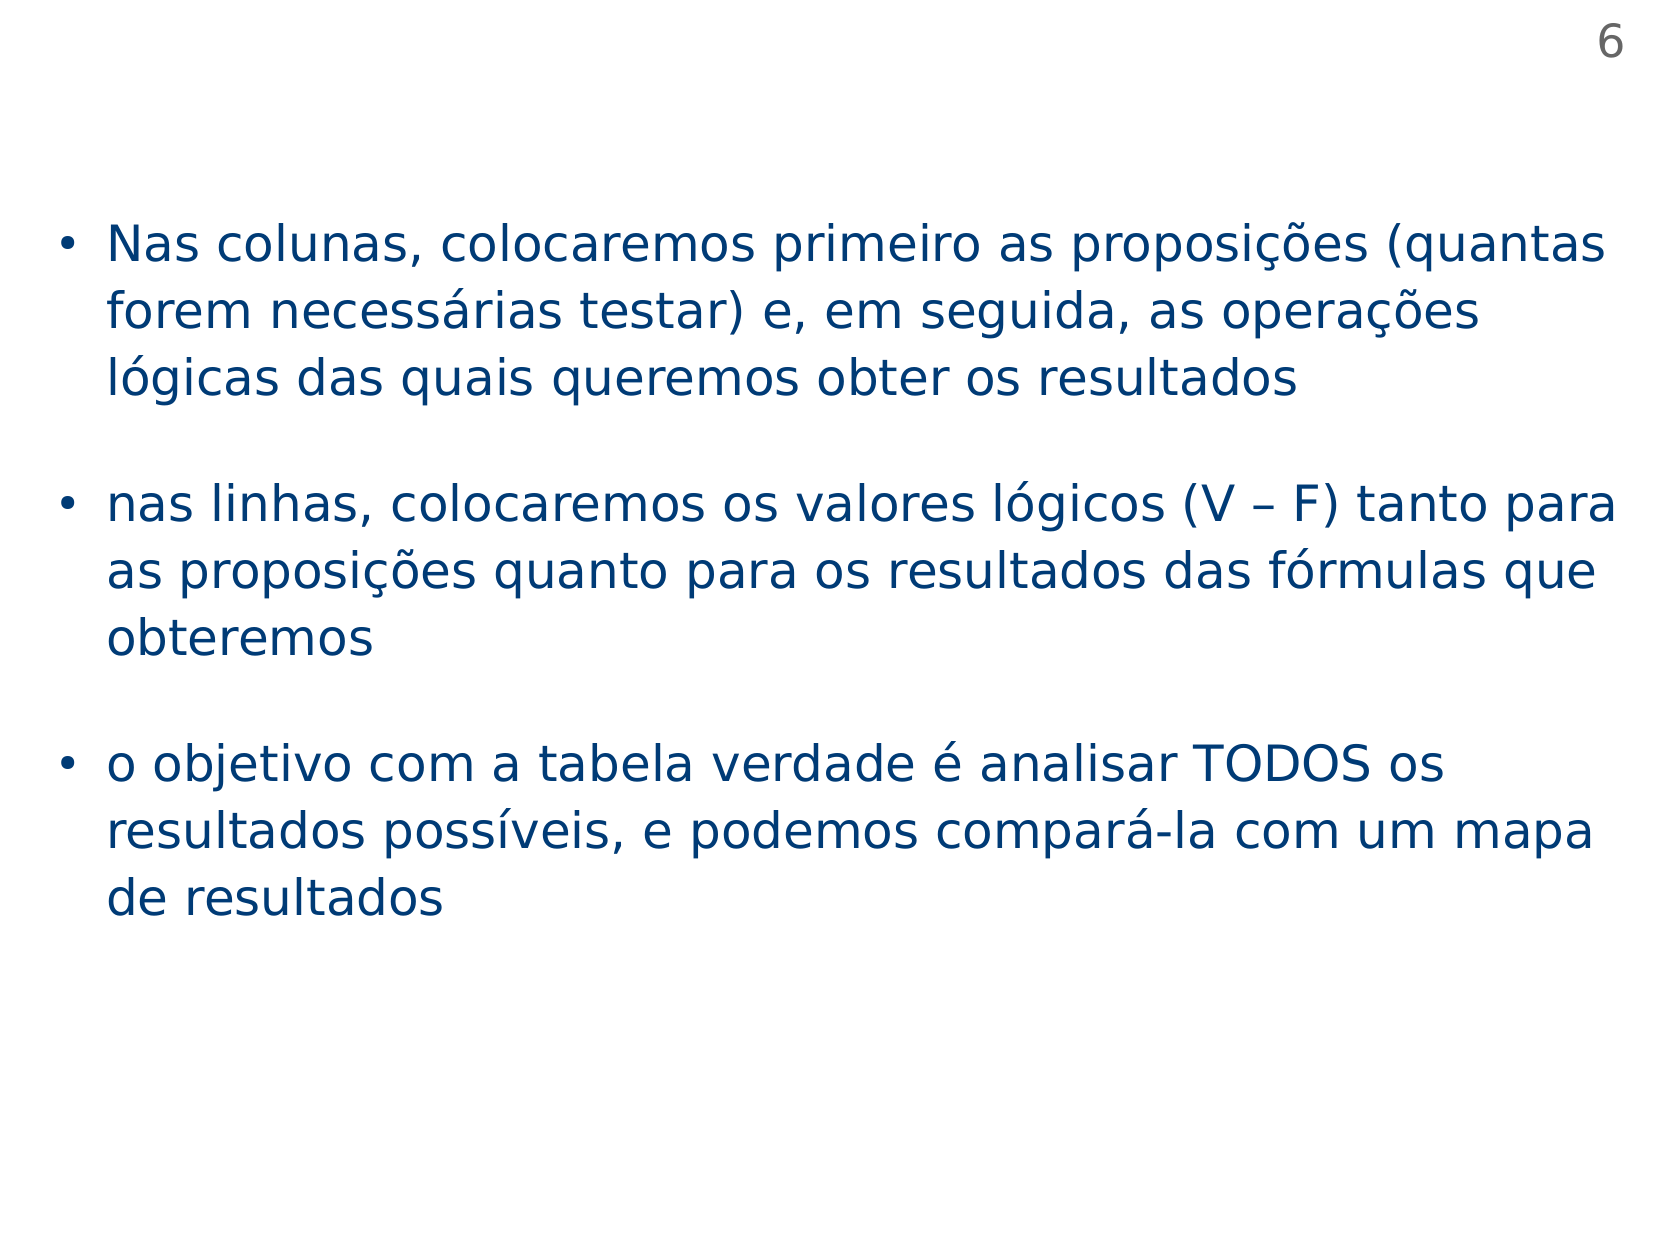

6
#
Nas colunas, colocaremos primeiro as proposições (quantas forem necessárias testar) e, em seguida, as operações lógicas das quais queremos obter os resultados
nas linhas, colocaremos os valores lógicos (V – F) tanto para as proposições quanto para os resultados das fórmulas que obteremos
o objetivo com a tabela verdade é analisar TODOS os resultados possíveis, e podemos compará-la com um mapa de resultados